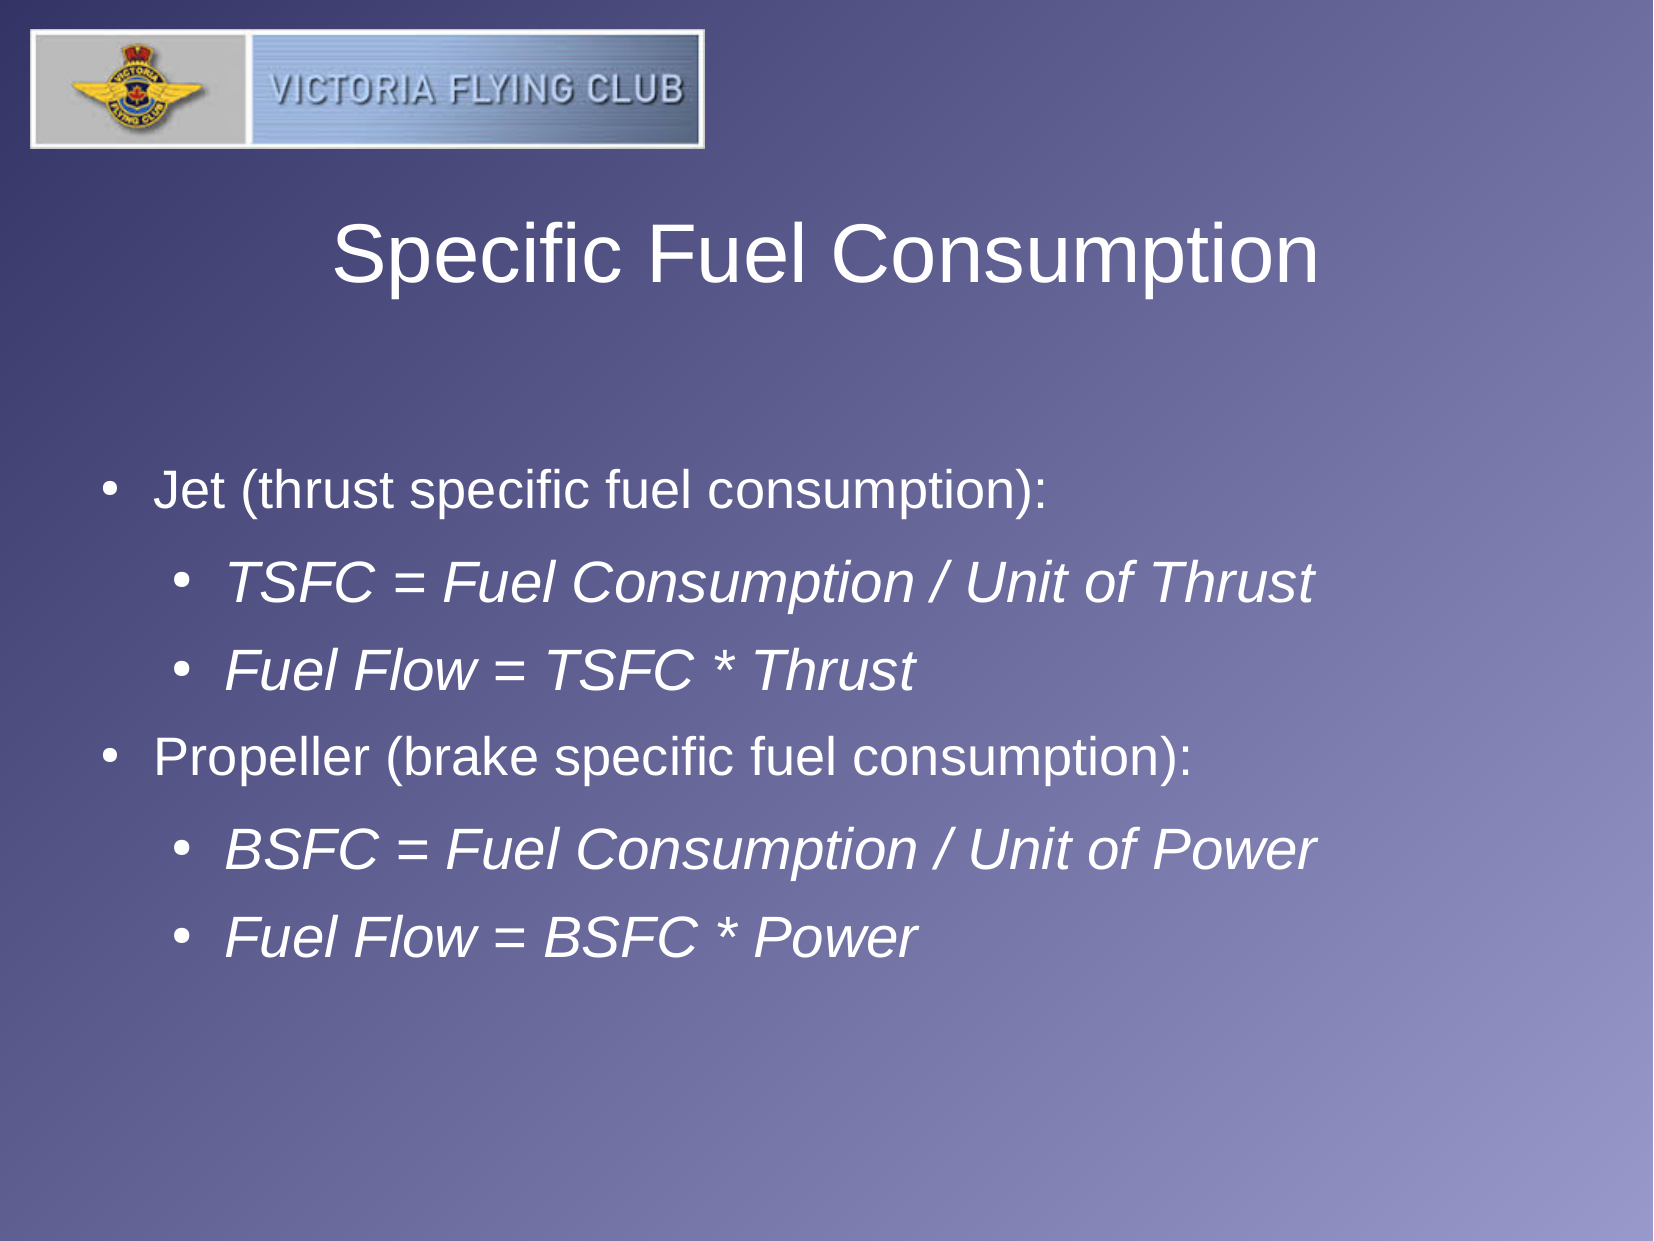

# Specific Fuel Consumption
Jet (thrust specific fuel consumption):
TSFC = Fuel Consumption / Unit of Thrust
Fuel Flow = TSFC * Thrust
Propeller (brake specific fuel consumption):
BSFC = Fuel Consumption / Unit of Power
Fuel Flow = BSFC * Power